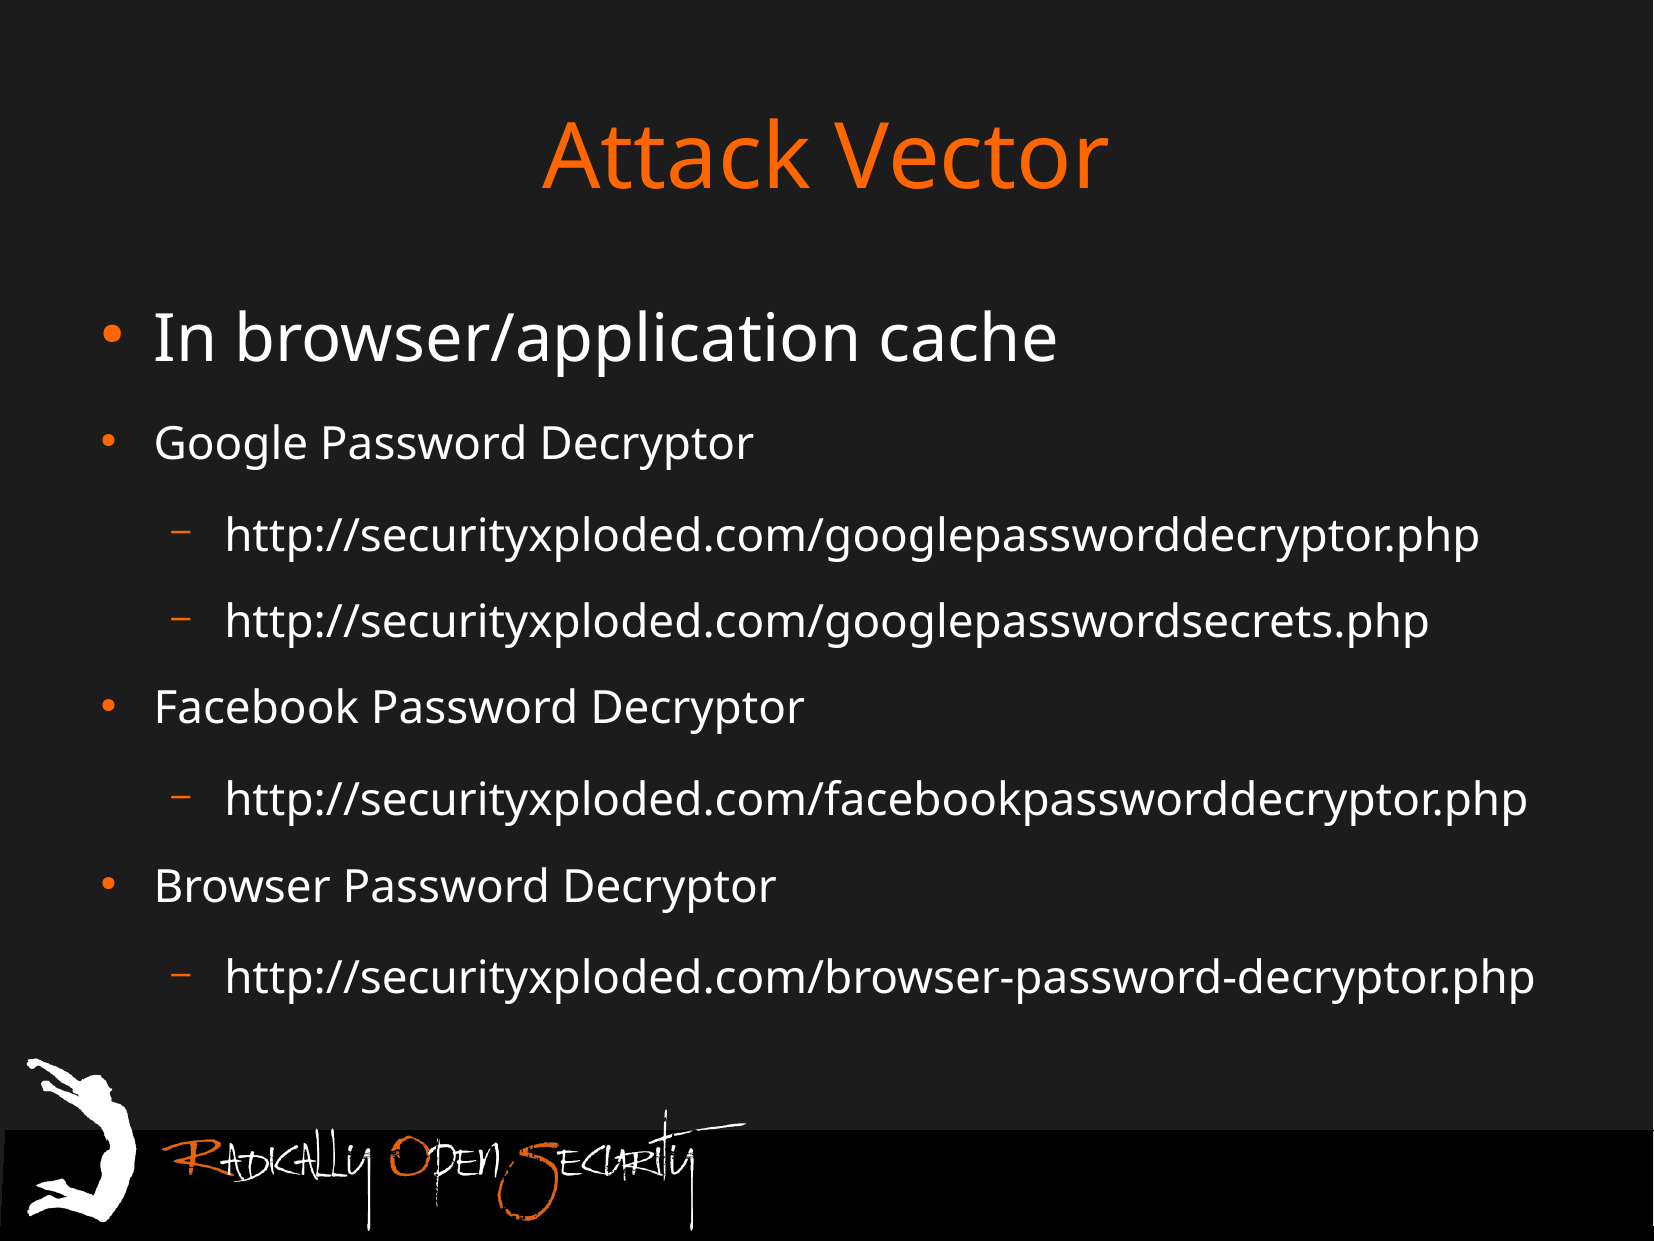

# Attack Vector
In browser/application cache
Google Password Decryptor
http://securityxploded.com/googlepassworddecryptor.php
http://securityxploded.com/googlepasswordsecrets.php
Facebook Password Decryptor
http://securityxploded.com/facebookpassworddecryptor.php
Browser Password Decryptor
http://securityxploded.com/browser-password-decryptor.php